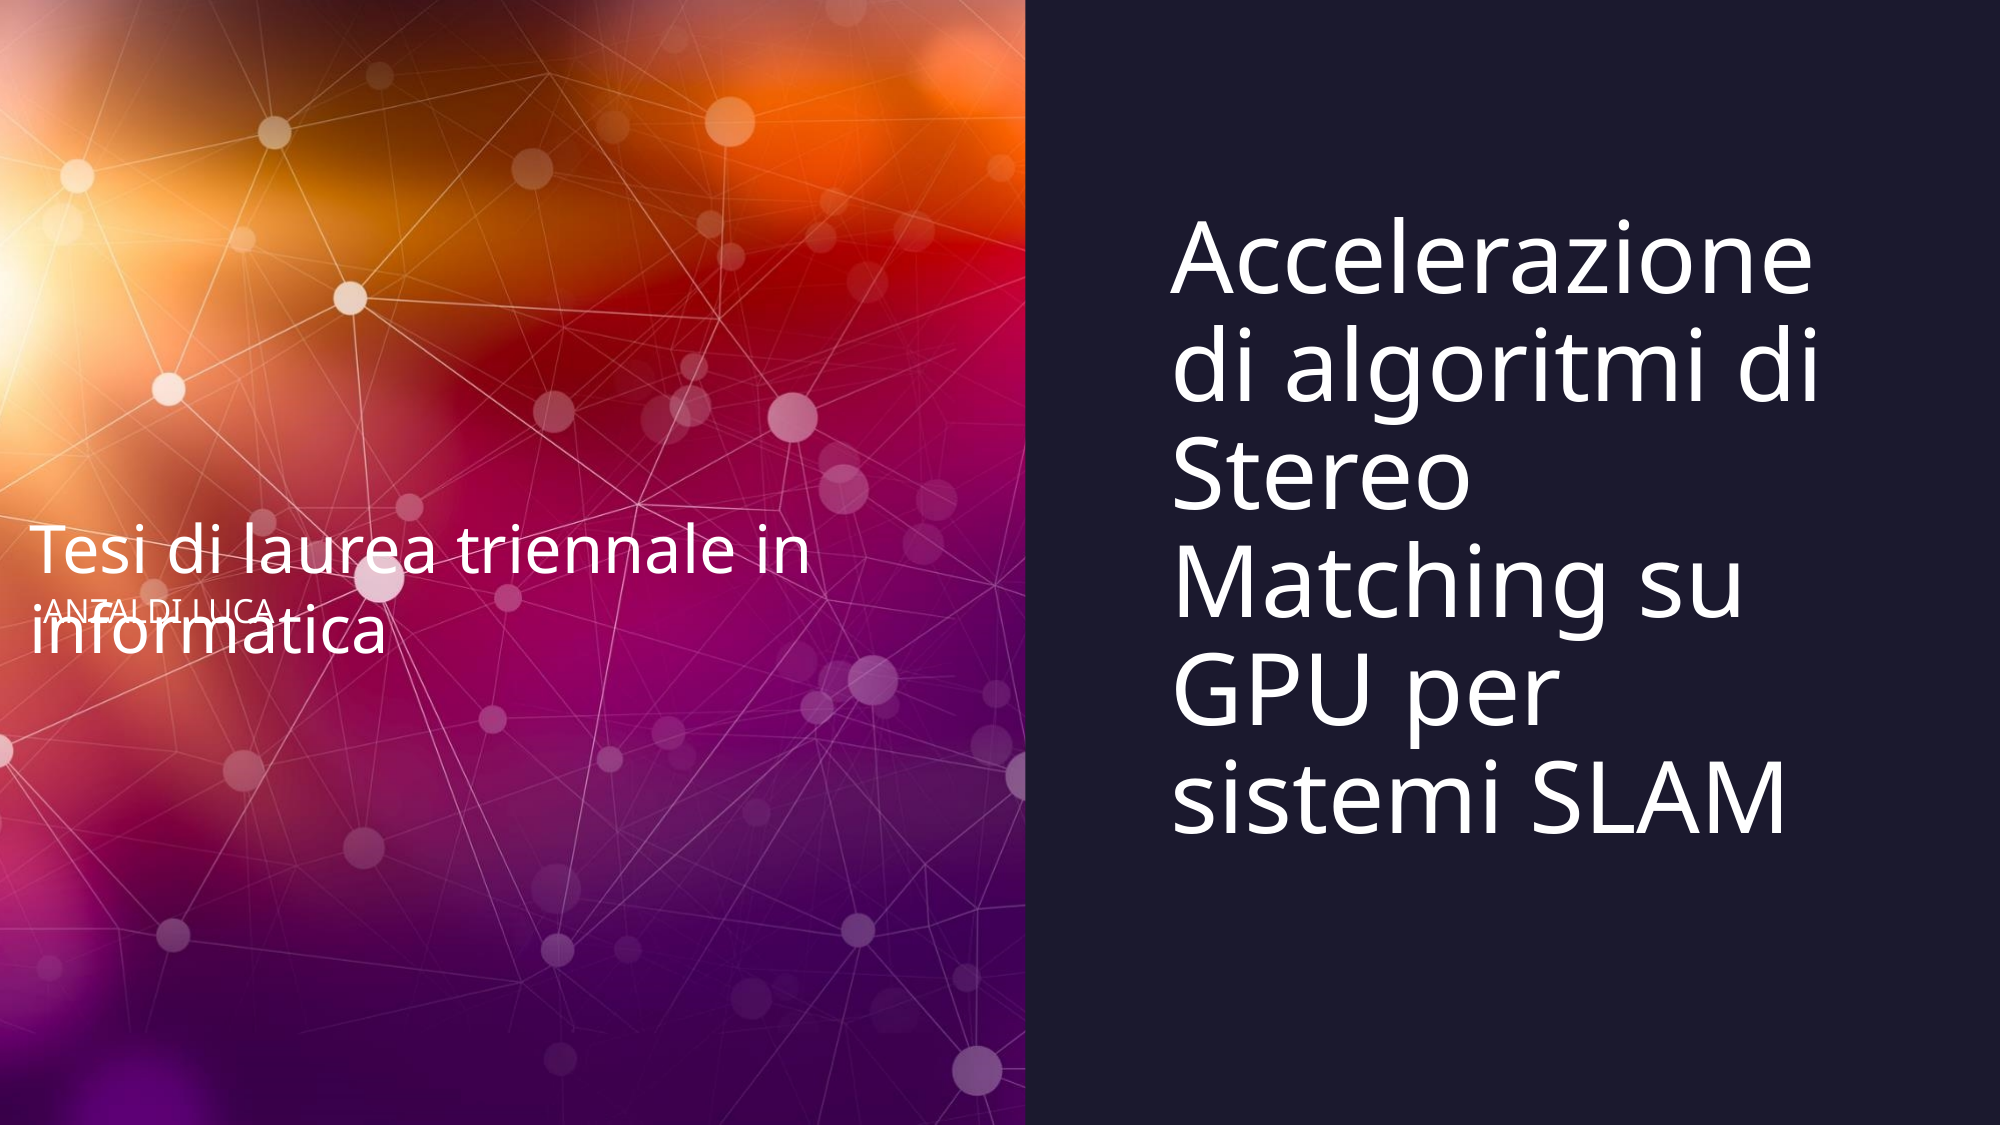

# Accelerazione di algoritmi di Stereo Matching su GPU per sistemi SLAM
Tesi di laurea triennale in informatica
ANZALDI LUCA